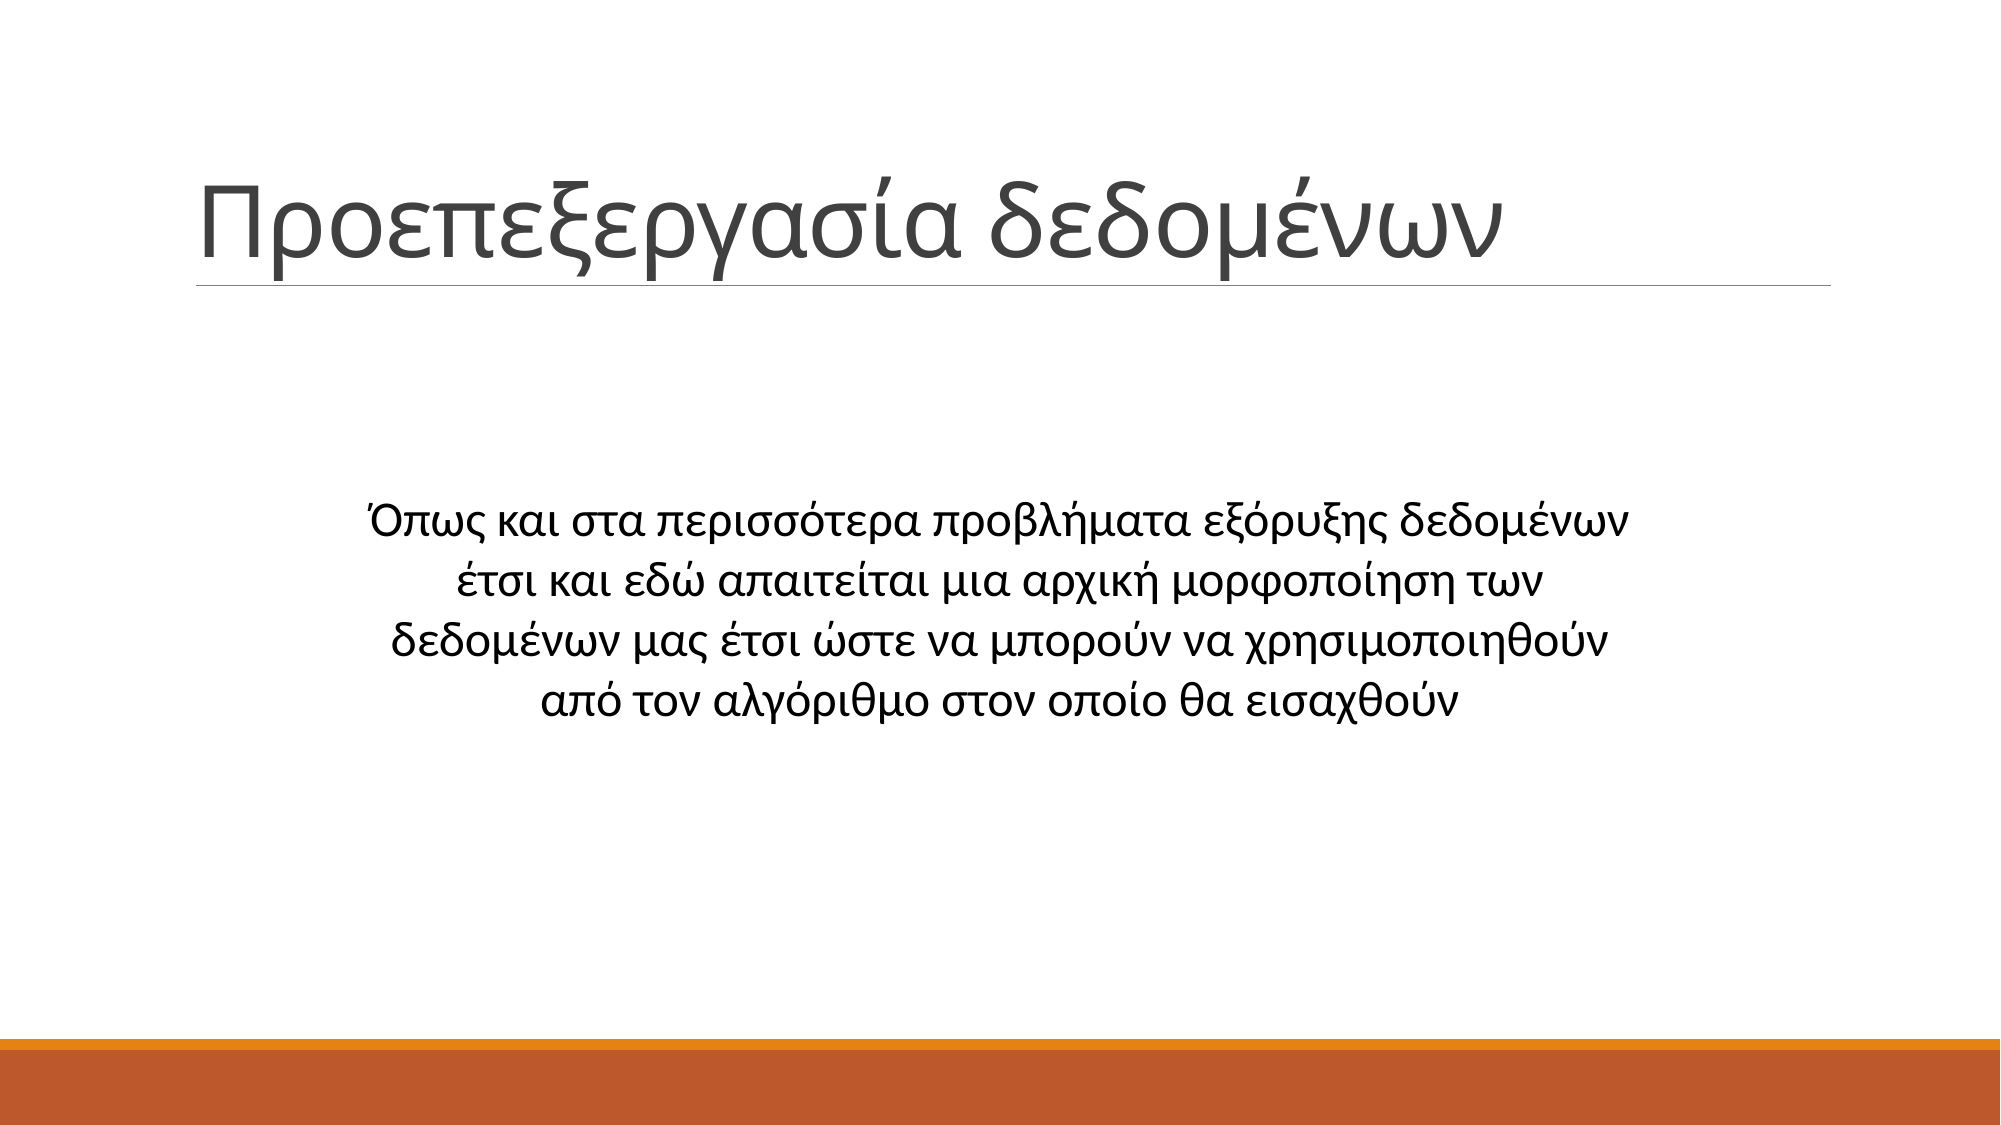

# Προεπεξεργασία δεδομένων
Όπως και στα περισσότερα προβλήματα εξόρυξης δεδομένων έτσι και εδώ απαιτείται μια αρχική μορφοποίηση των δεδομένων μας έτσι ώστε να μπορούν να χρησιμοποιηθούν από τον αλγόριθμο στον οποίο θα εισαχθούν